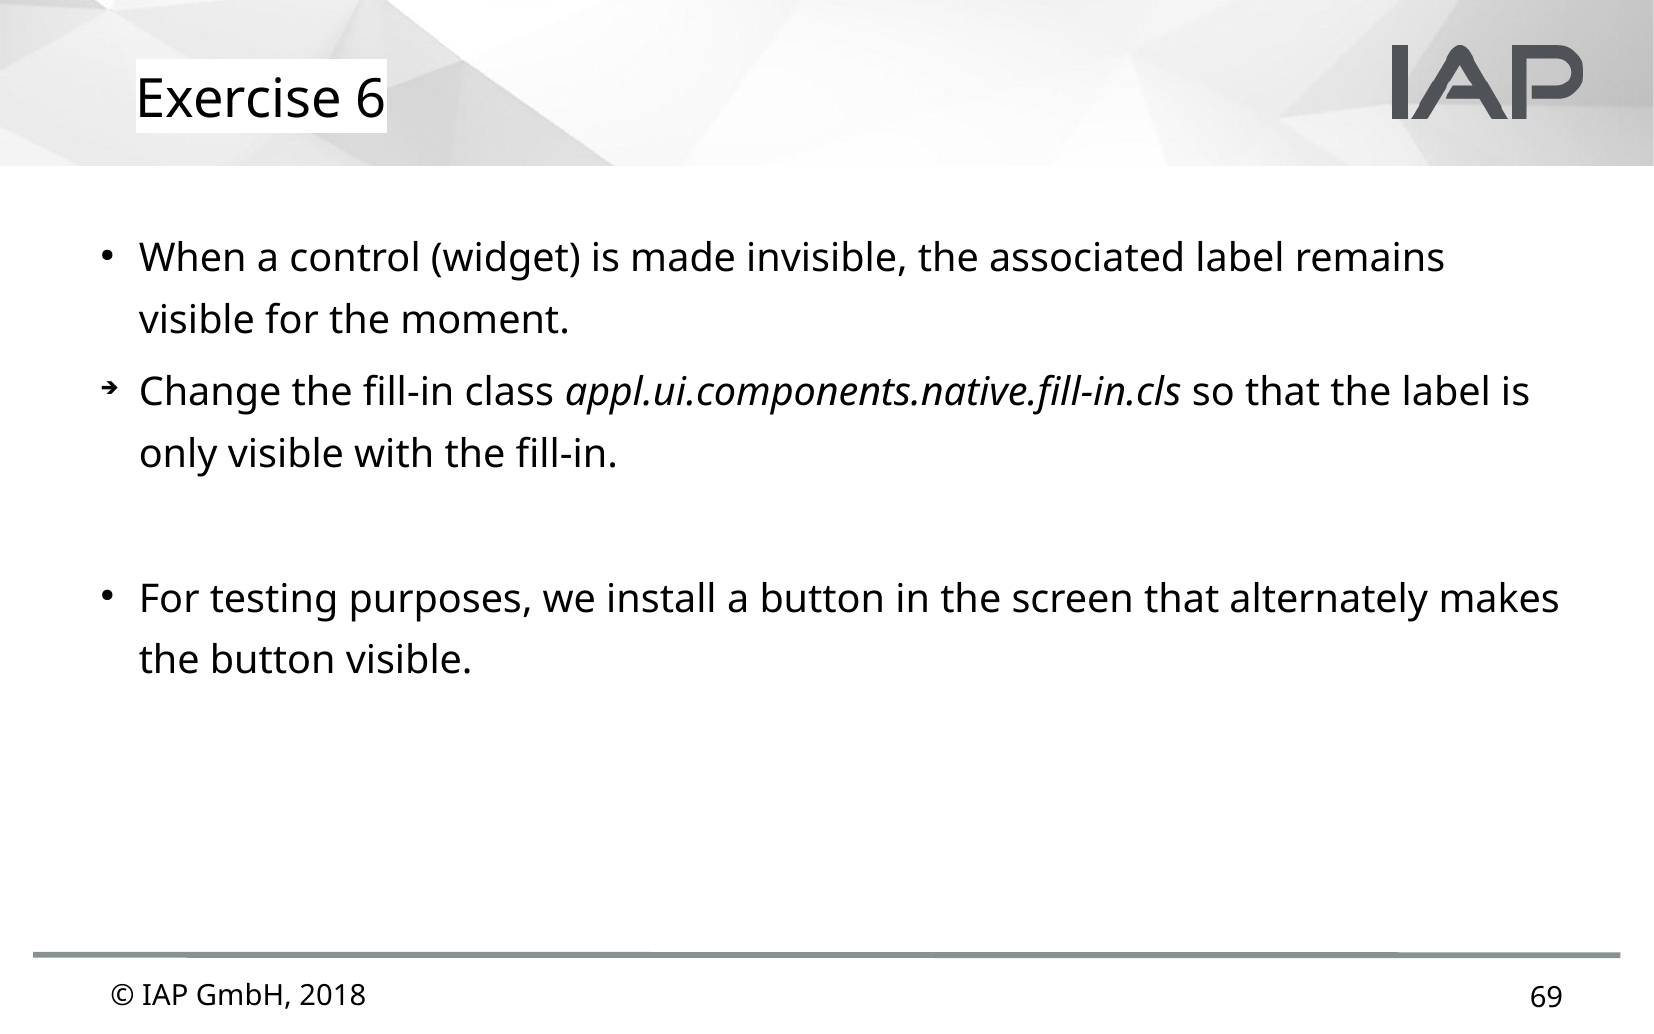

# Exercise 6
When a control (widget) is made invisible, the associated label remains visible for the moment.
Change the fill-in class appl.ui.components.native.fill-in.cls so that the label is only visible with the fill-in.
For testing purposes, we install a button in the screen that alternately makes the button visible.
© IAP GmbH, 2018
69